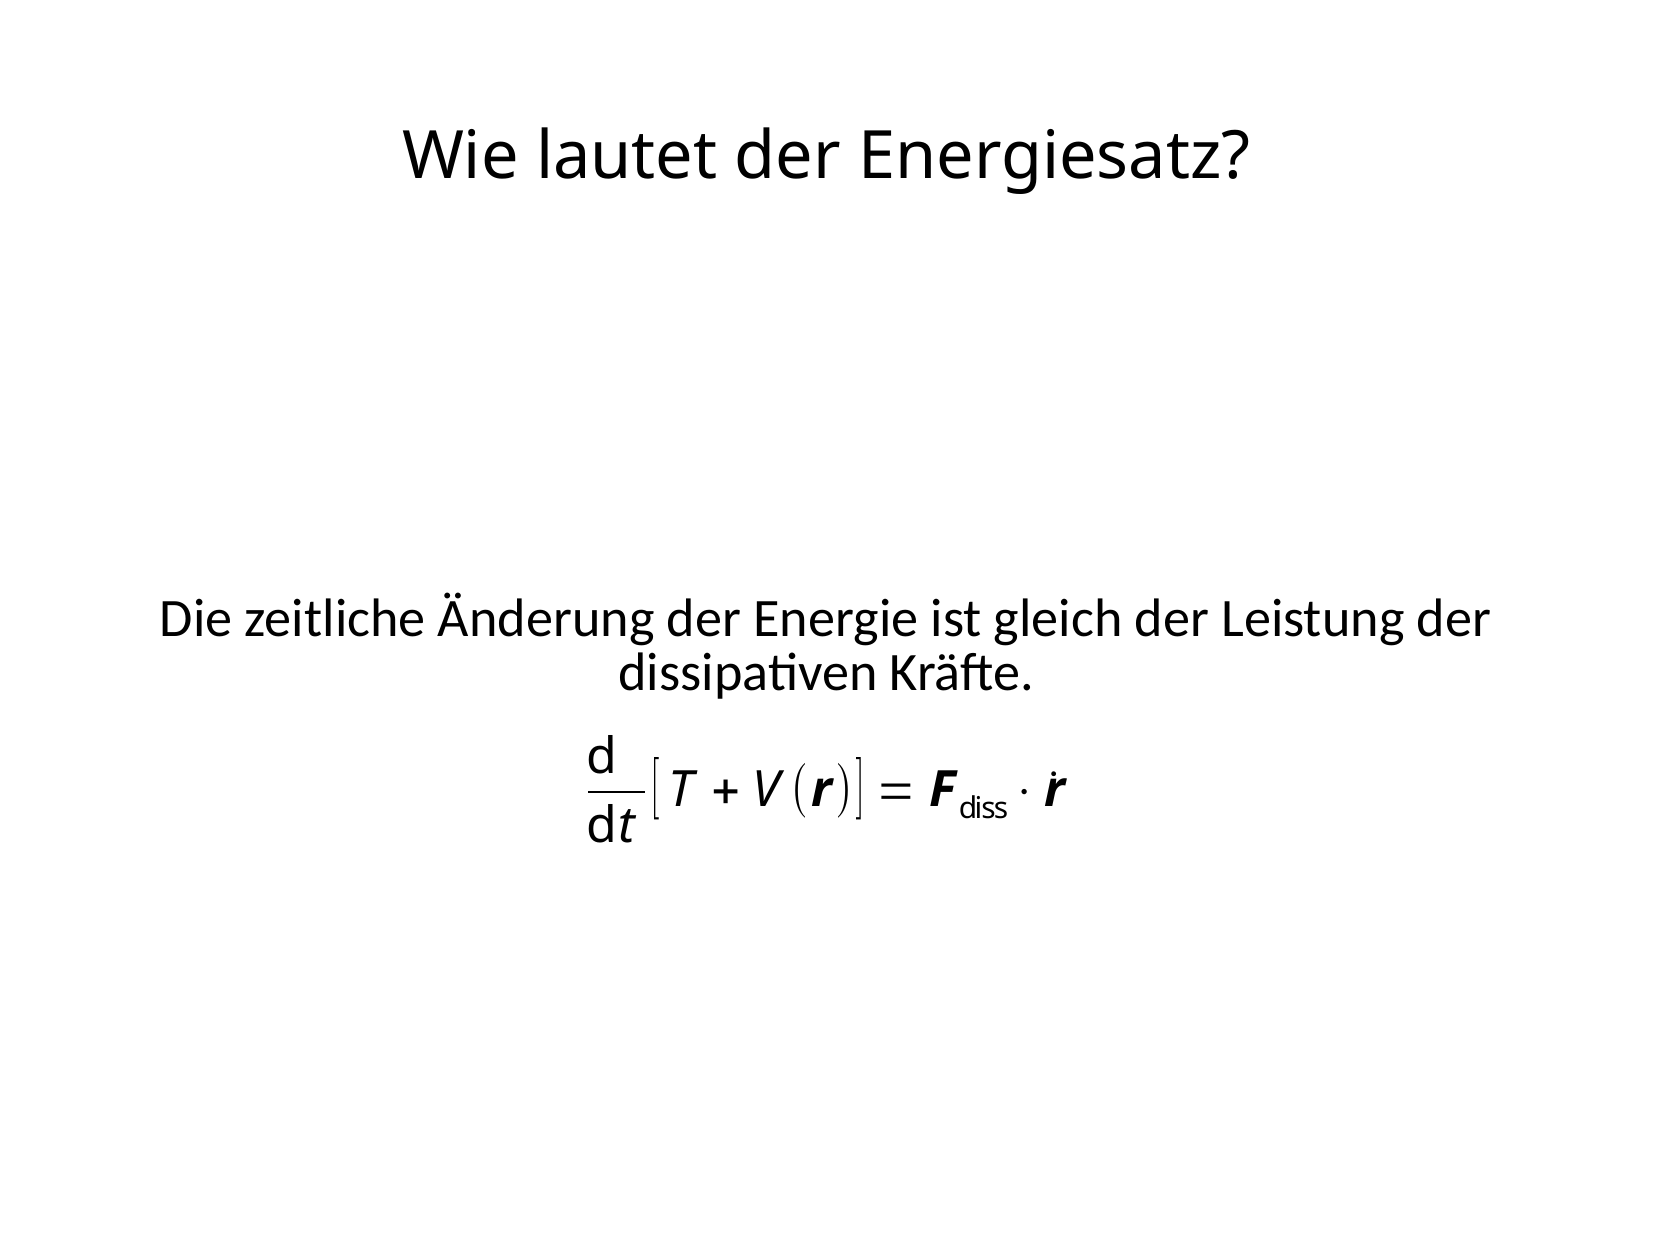

# Wie lautet der Energiesatz?
Die zeitliche Änderung der Energie ist gleich der Leistung der dissipativen Kräfte.